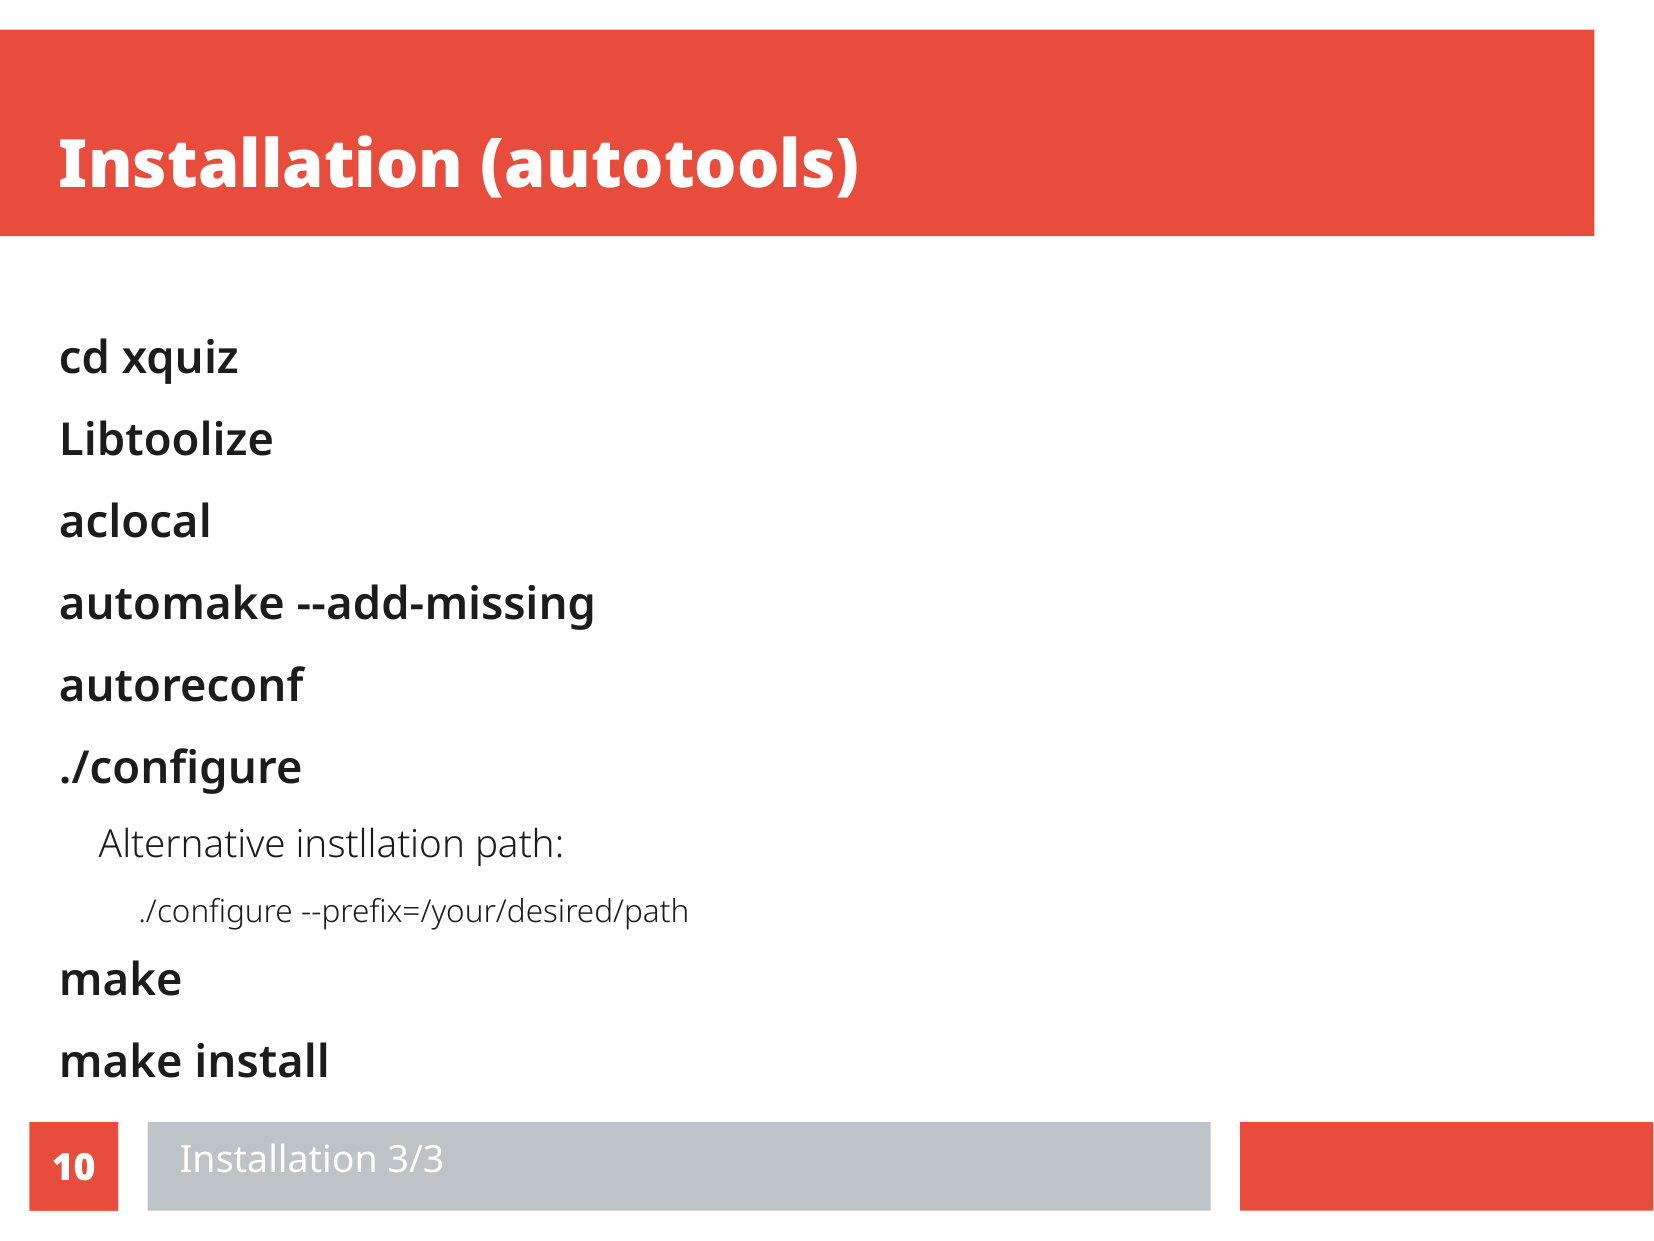

# Installation (autotools)
cd xquiz
Libtoolize
aclocal
automake --add-missing
autoreconf
./configure
Alternative instllation path:
./configure --prefix=/your/desired/path
make
make install
10
Installation 3/3